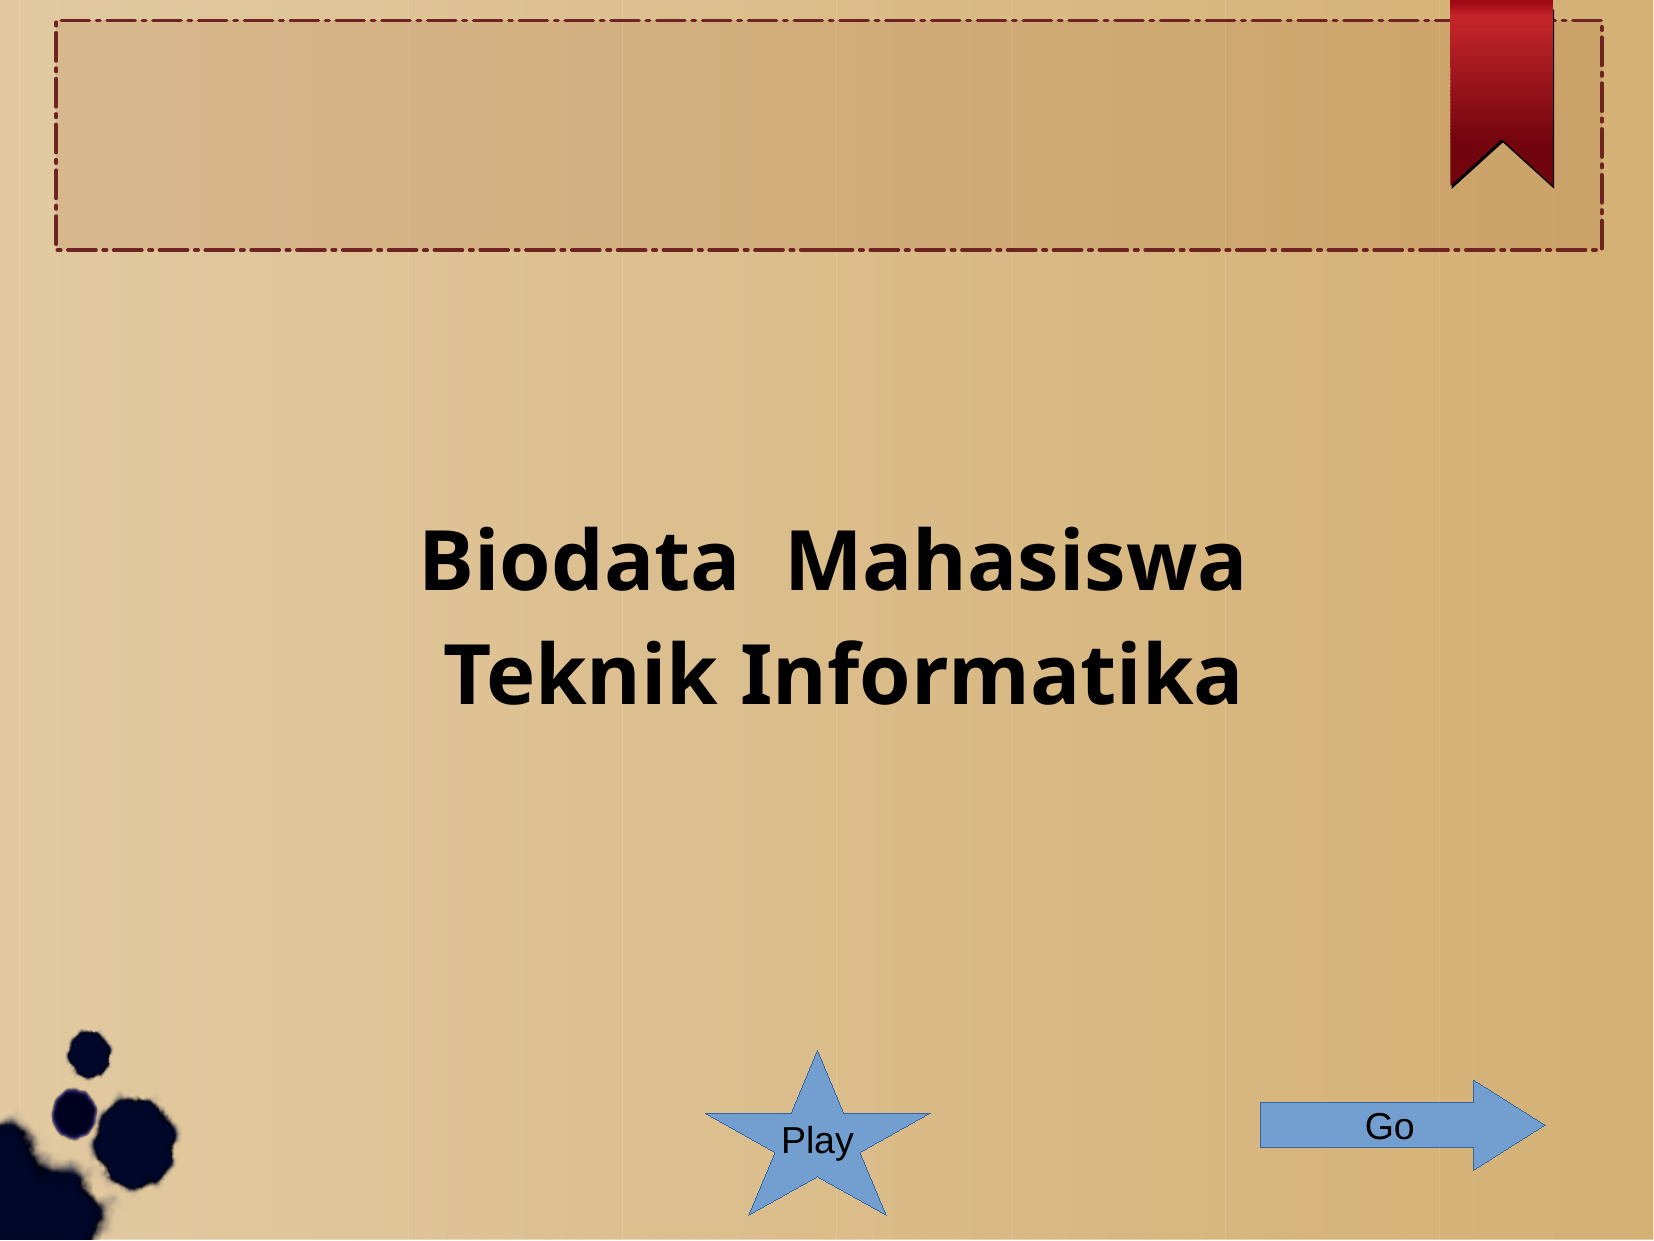

# Biodata Mahasiswa
Teknik Informatika
Play
Go